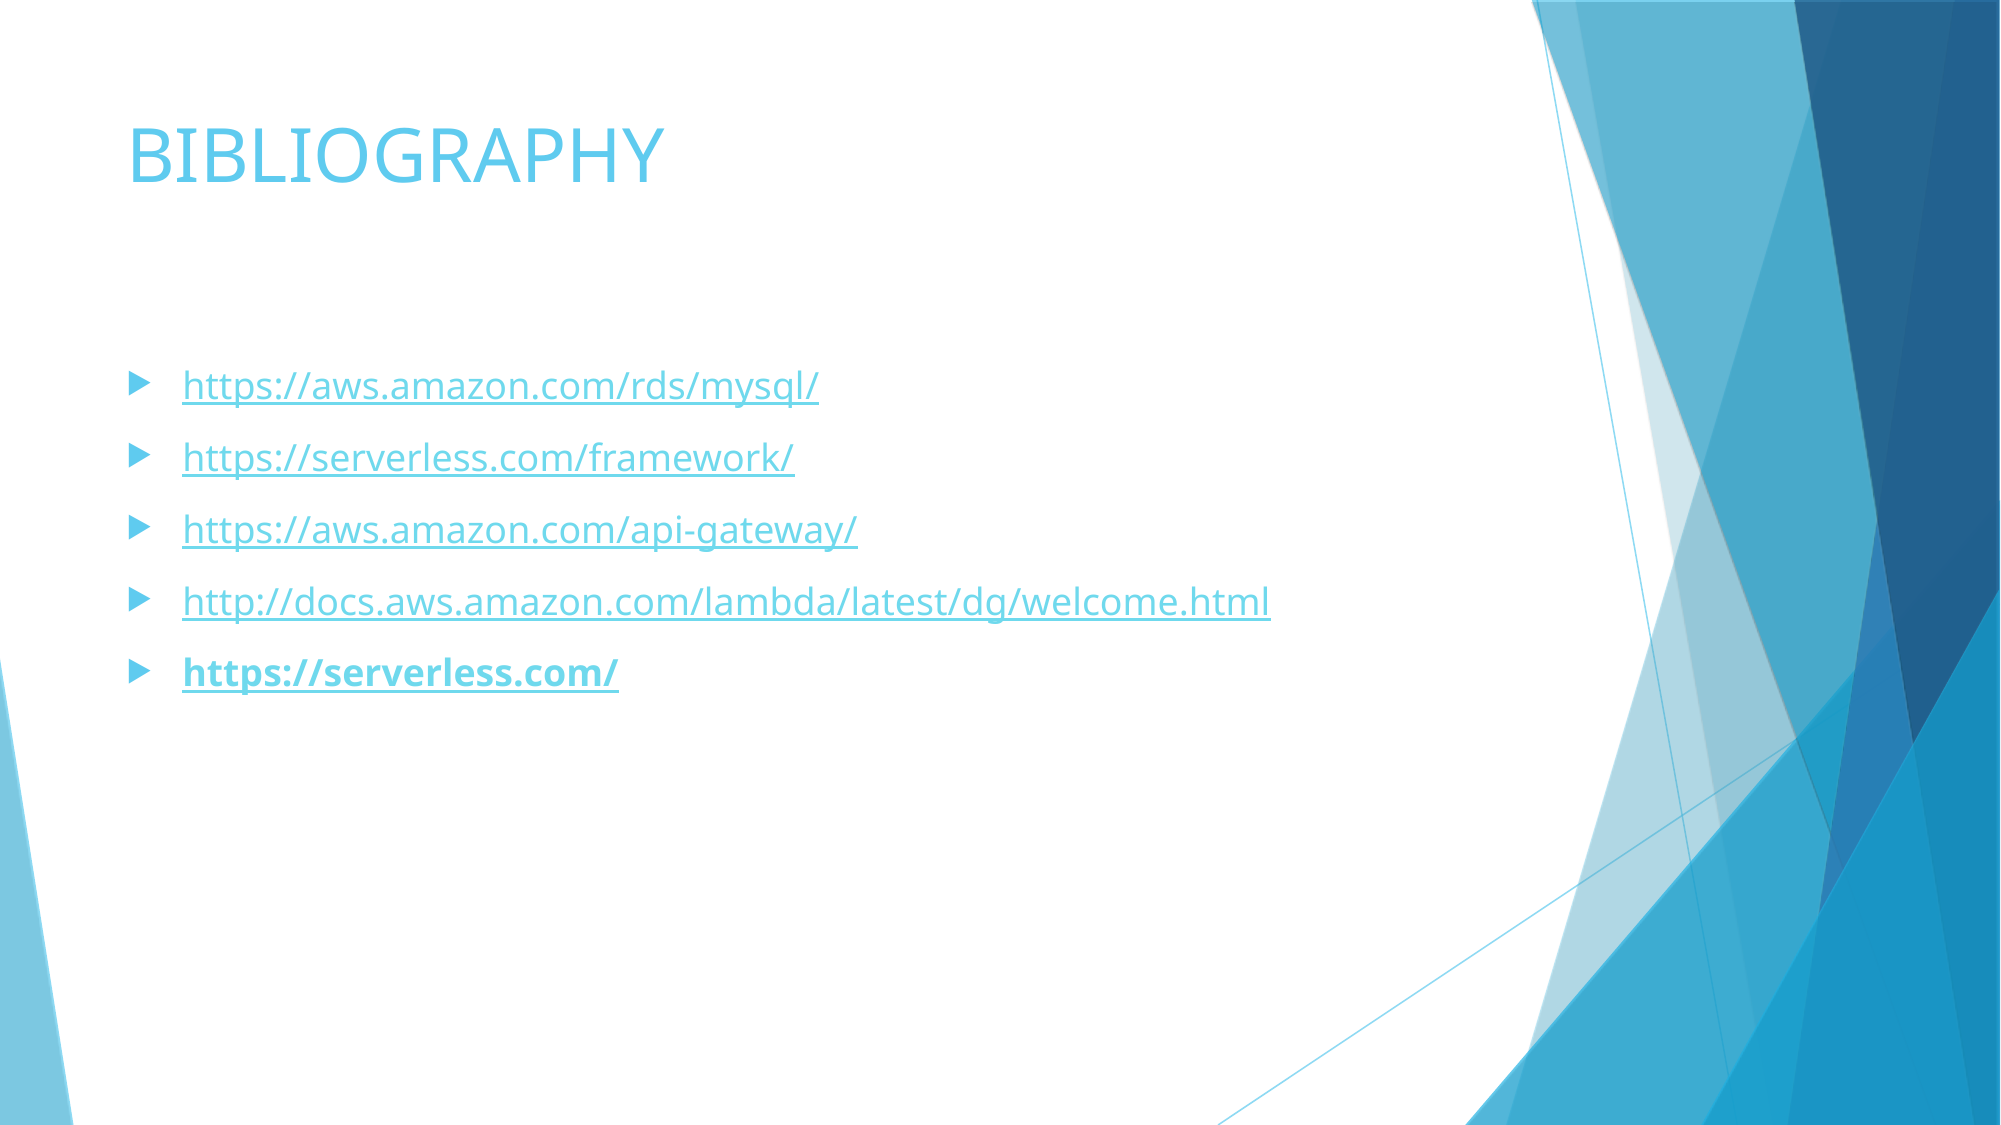

# BIBLIOGRAPHY
https://aws.amazon.com/rds/mysql/
https://serverless.com/framework/
https://aws.amazon.com/api-gateway/
http://docs.aws.amazon.com/lambda/latest/dg/welcome.html
https://serverless.com/